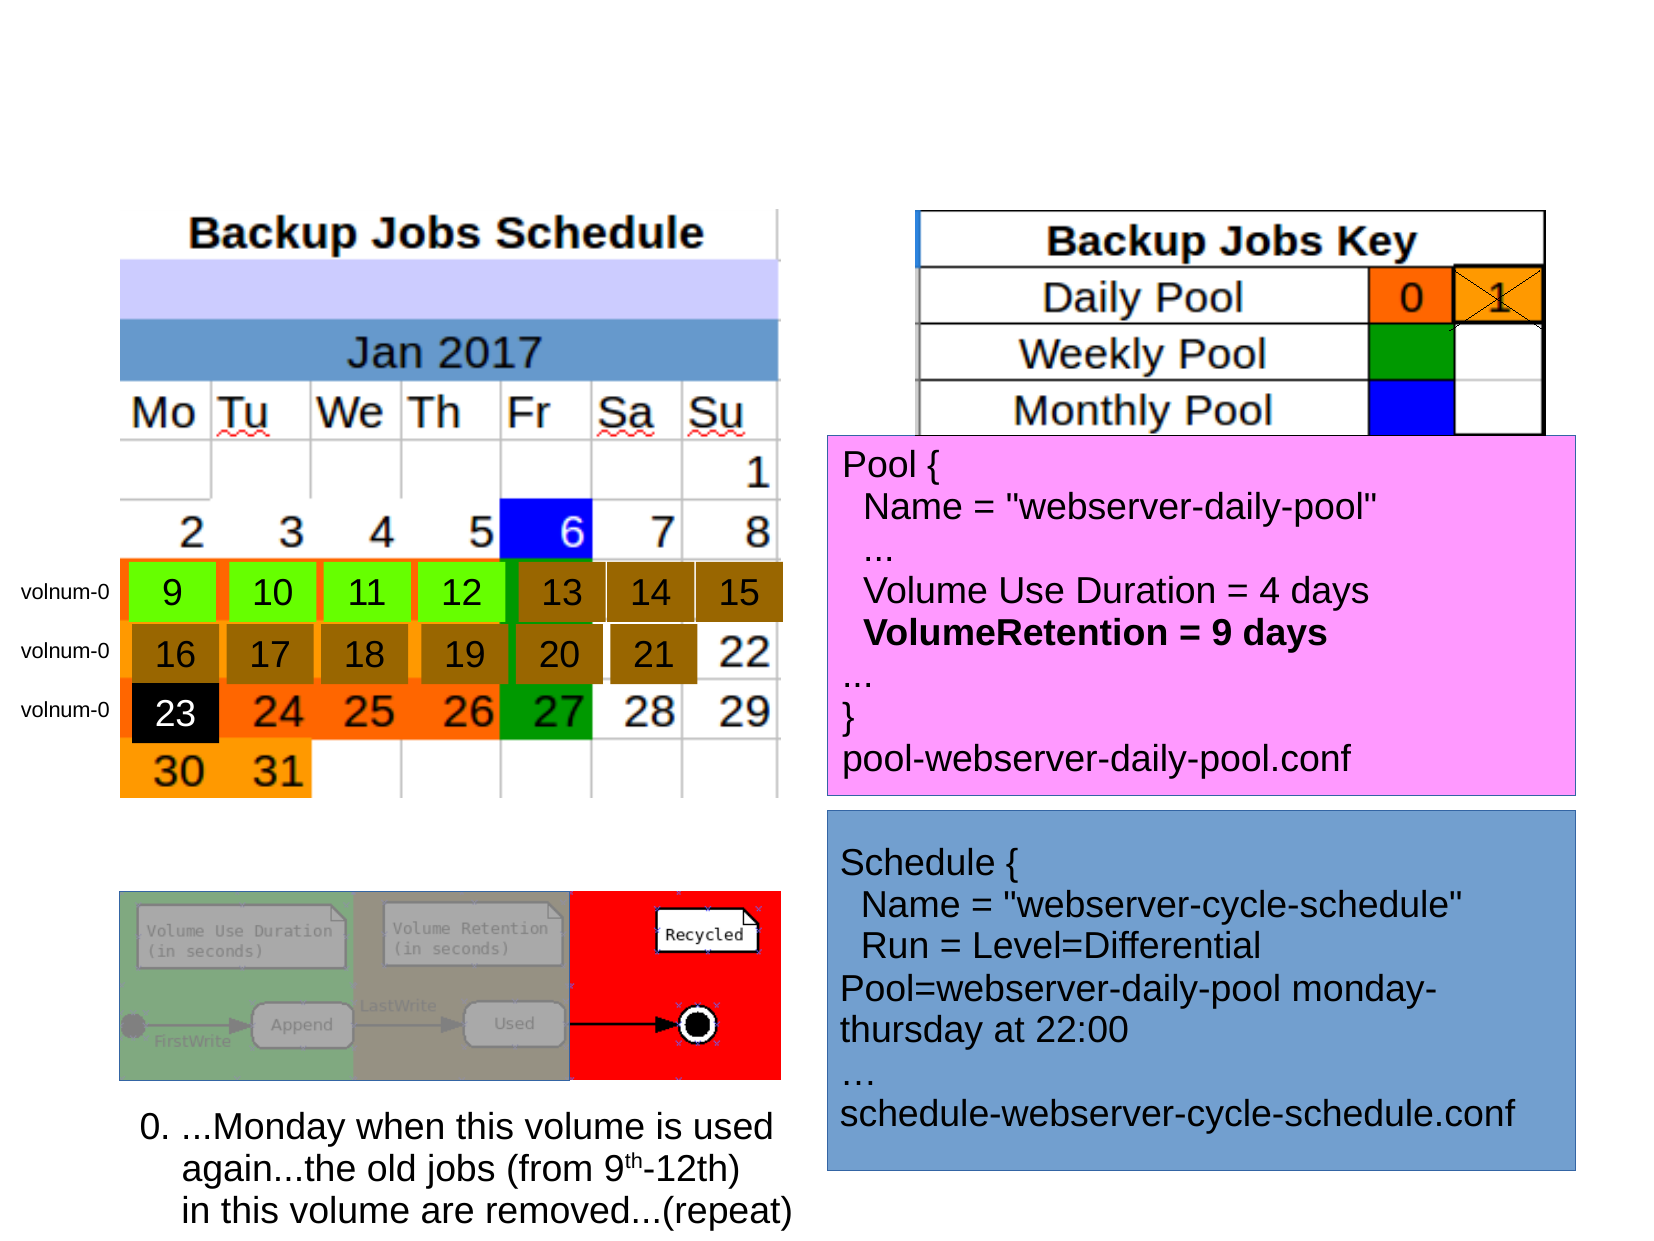

#
Pool {
 Name = "webserver-daily-pool"
 ...
 Volume Use Duration = 4 days
 VolumeRetention = 9 days
...
}
pool-webserver-daily-pool.conf
9
10
11
12
13
14
15
volnum-0
16
17
18
19
20
21
volnum-0
23
volnum-0
Schedule {
 Name = "webserver-cycle-schedule"
 Run = Level=Differential Pool=webserver-daily-pool monday-thursday at 22:00
…
schedule-webserver-cycle-schedule.conf
0. ...Monday when this volume is used
 again...the old jobs (from 9th-12th)
 in this volume are removed...(repeat)